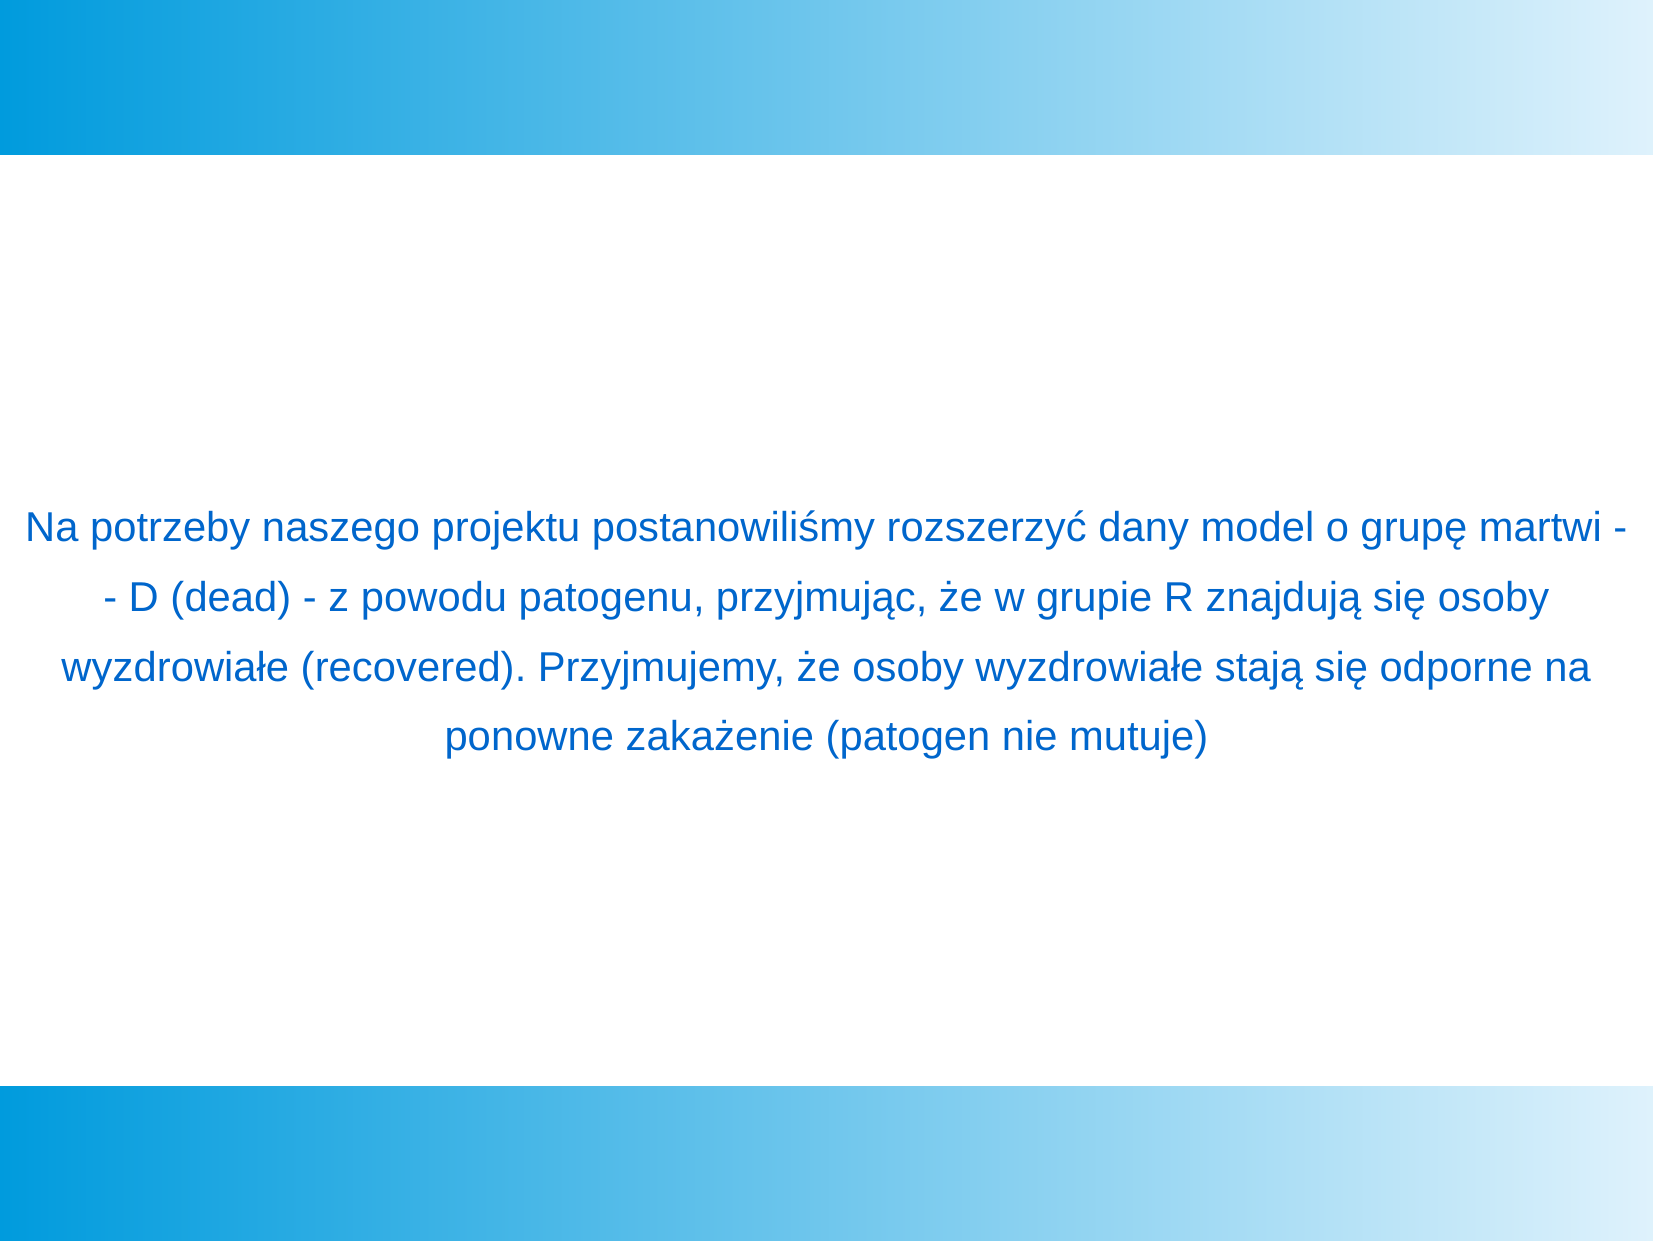

# Na potrzeby naszego projektu postanowiliśmy rozszerzyć dany model o grupę martwi - - D (dead) - z powodu patogenu, przyjmując, że w grupie R znajdują się osoby wyzdrowiałe (recovered). Przyjmujemy, że osoby wyzdrowiałe stają się odporne na ponowne zakażenie (patogen nie mutuje)